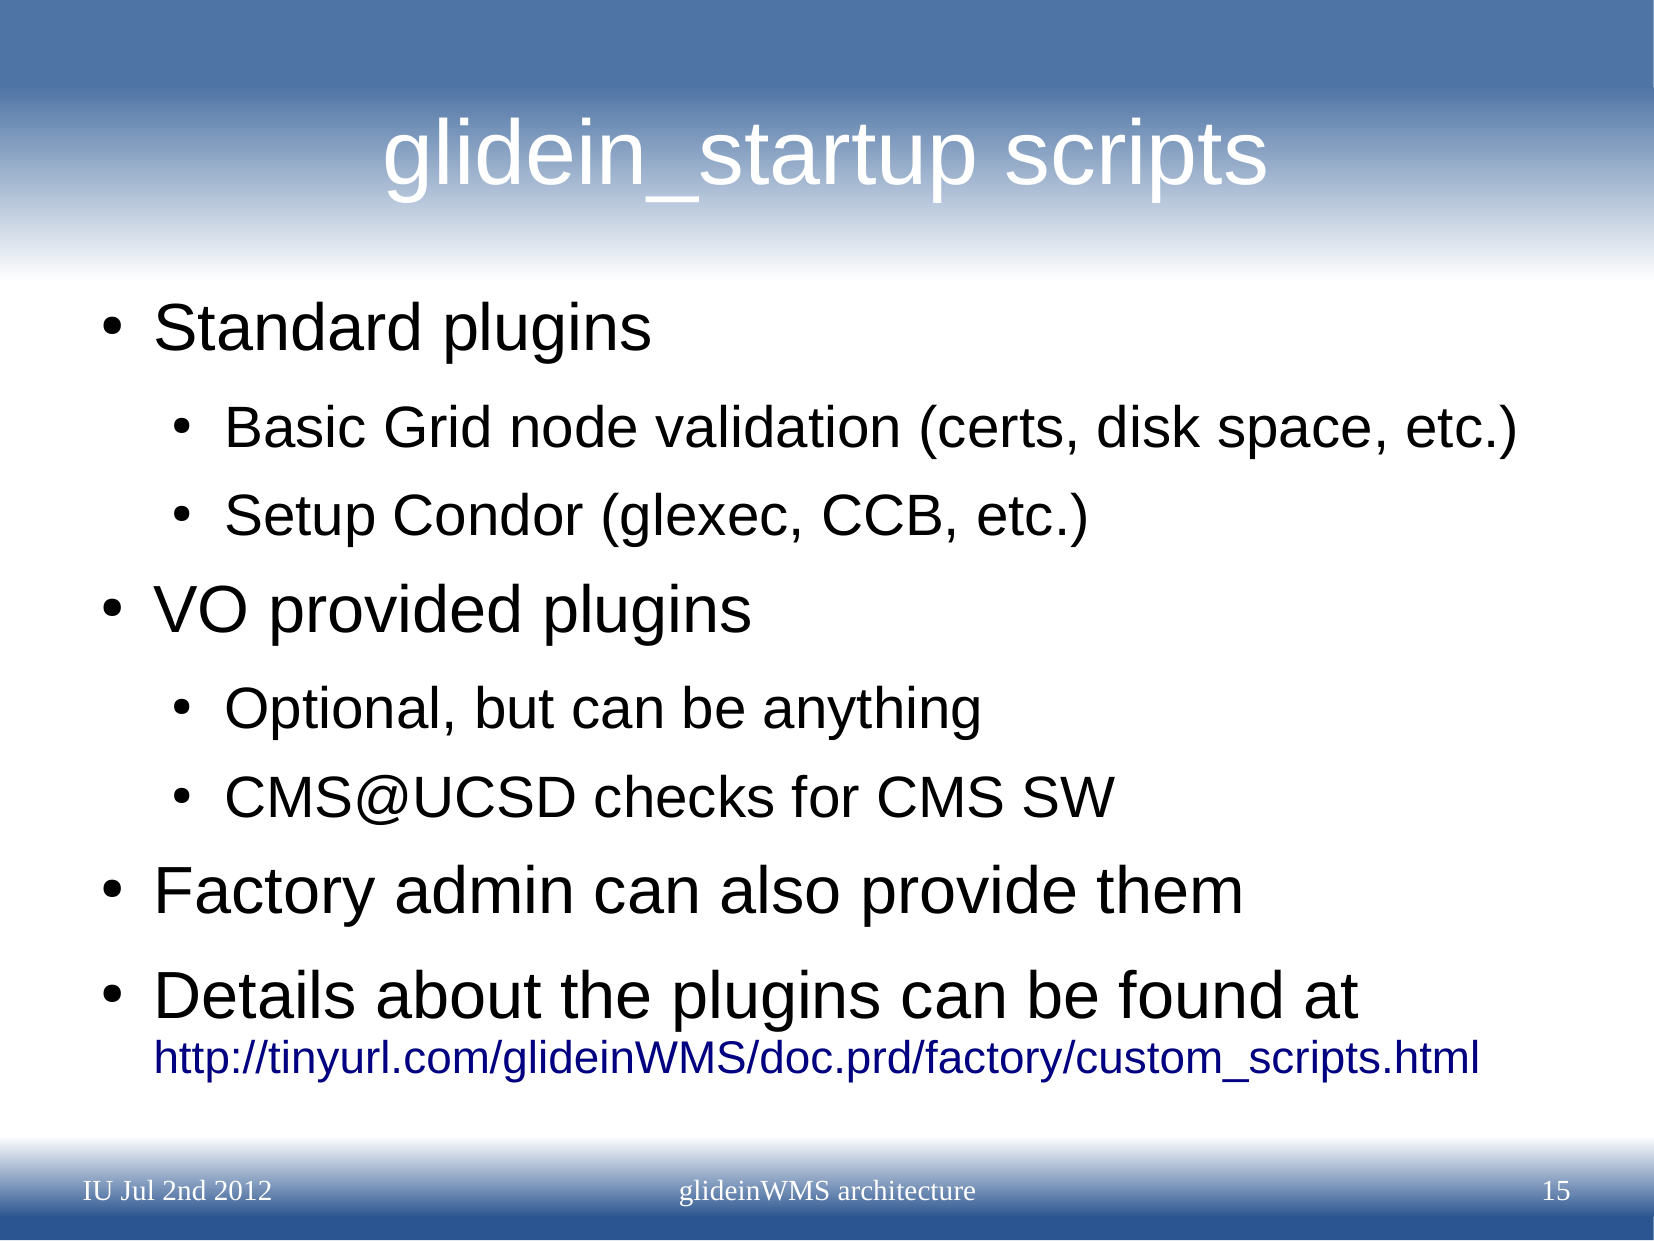

# glidein_startup scripts
Standard plugins
Basic Grid node validation (certs, disk space, etc.)
Setup Condor (glexec, CCB, etc.)
VO provided plugins
Optional, but can be anything
CMS@UCSD checks for CMS SW
Factory admin can also provide them
Details about the plugins can be found at
http://tinyurl.com/glideinWMS/doc.prd/factory/custom_scripts.html
IU Jul 2nd 2012
glideinWMS architecture
15